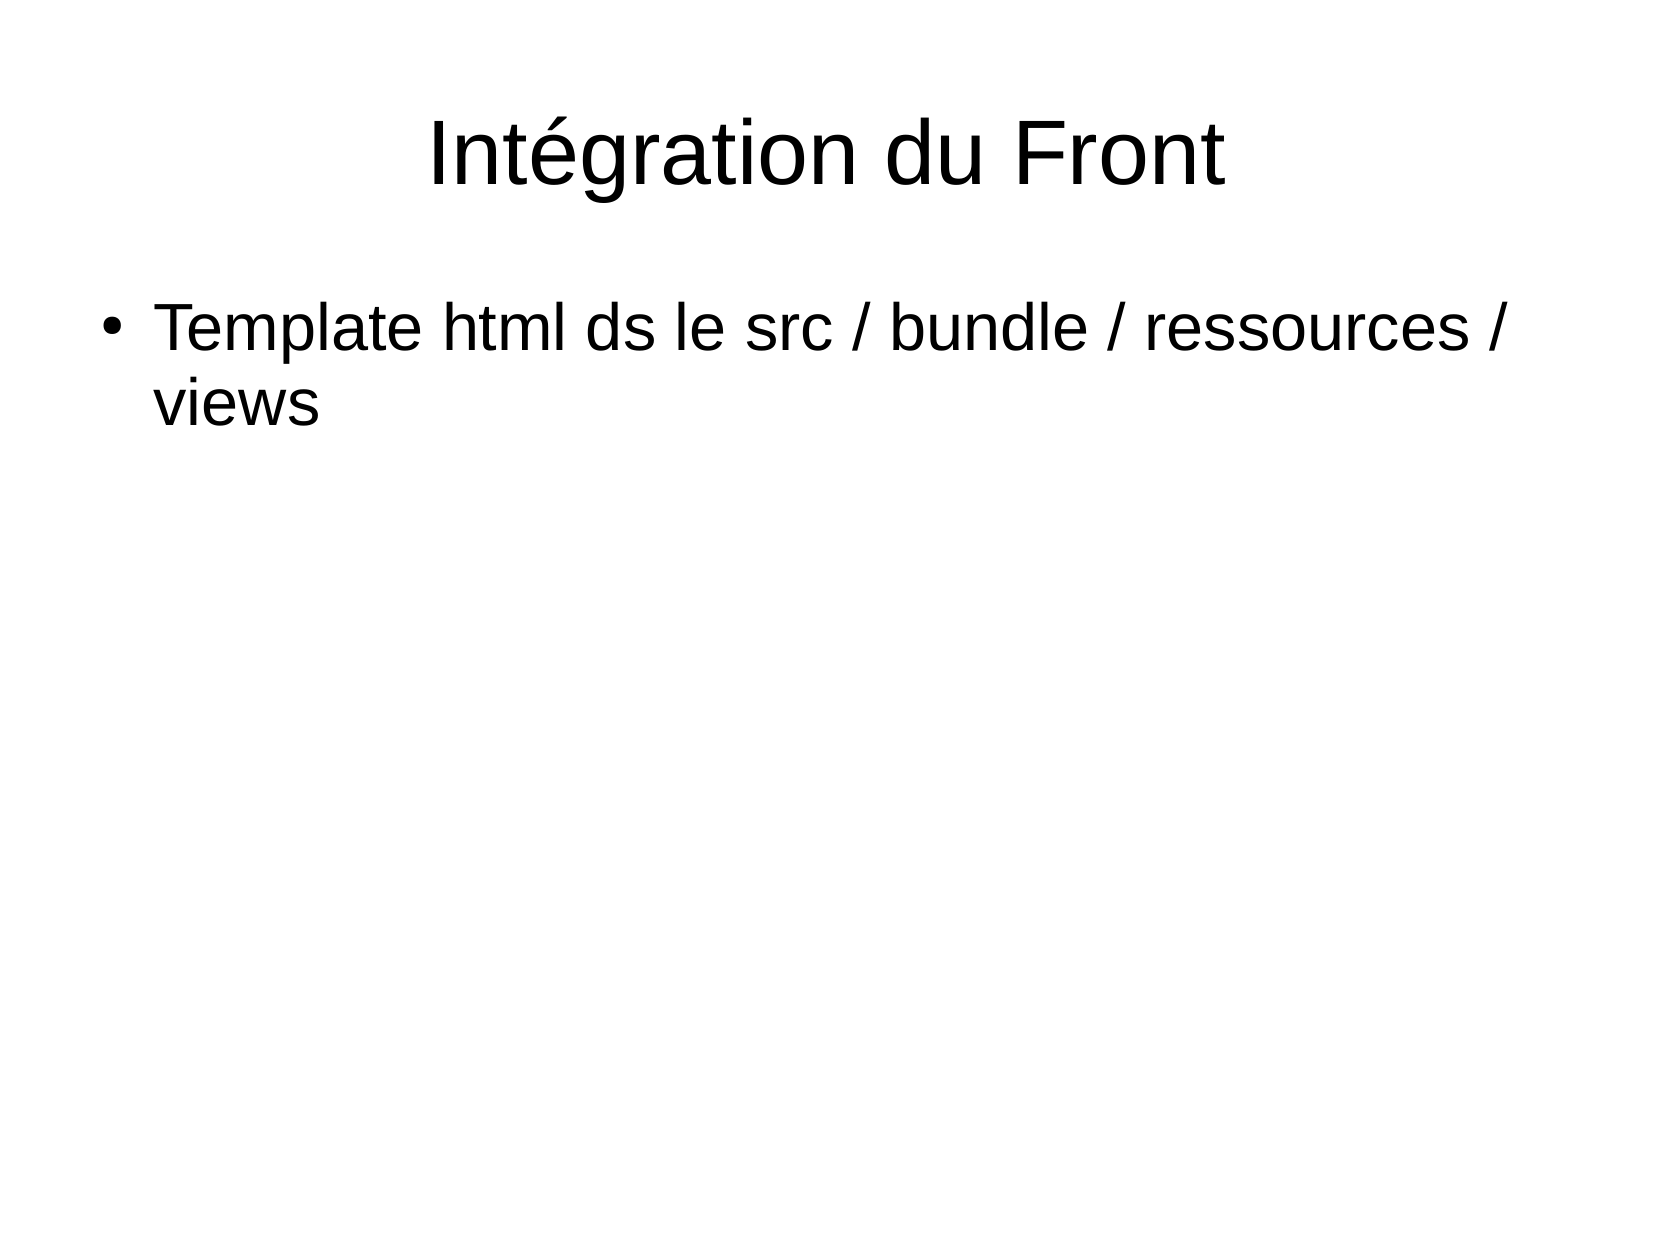

# Intégration du Front
Template html ds le src / bundle / ressources / views